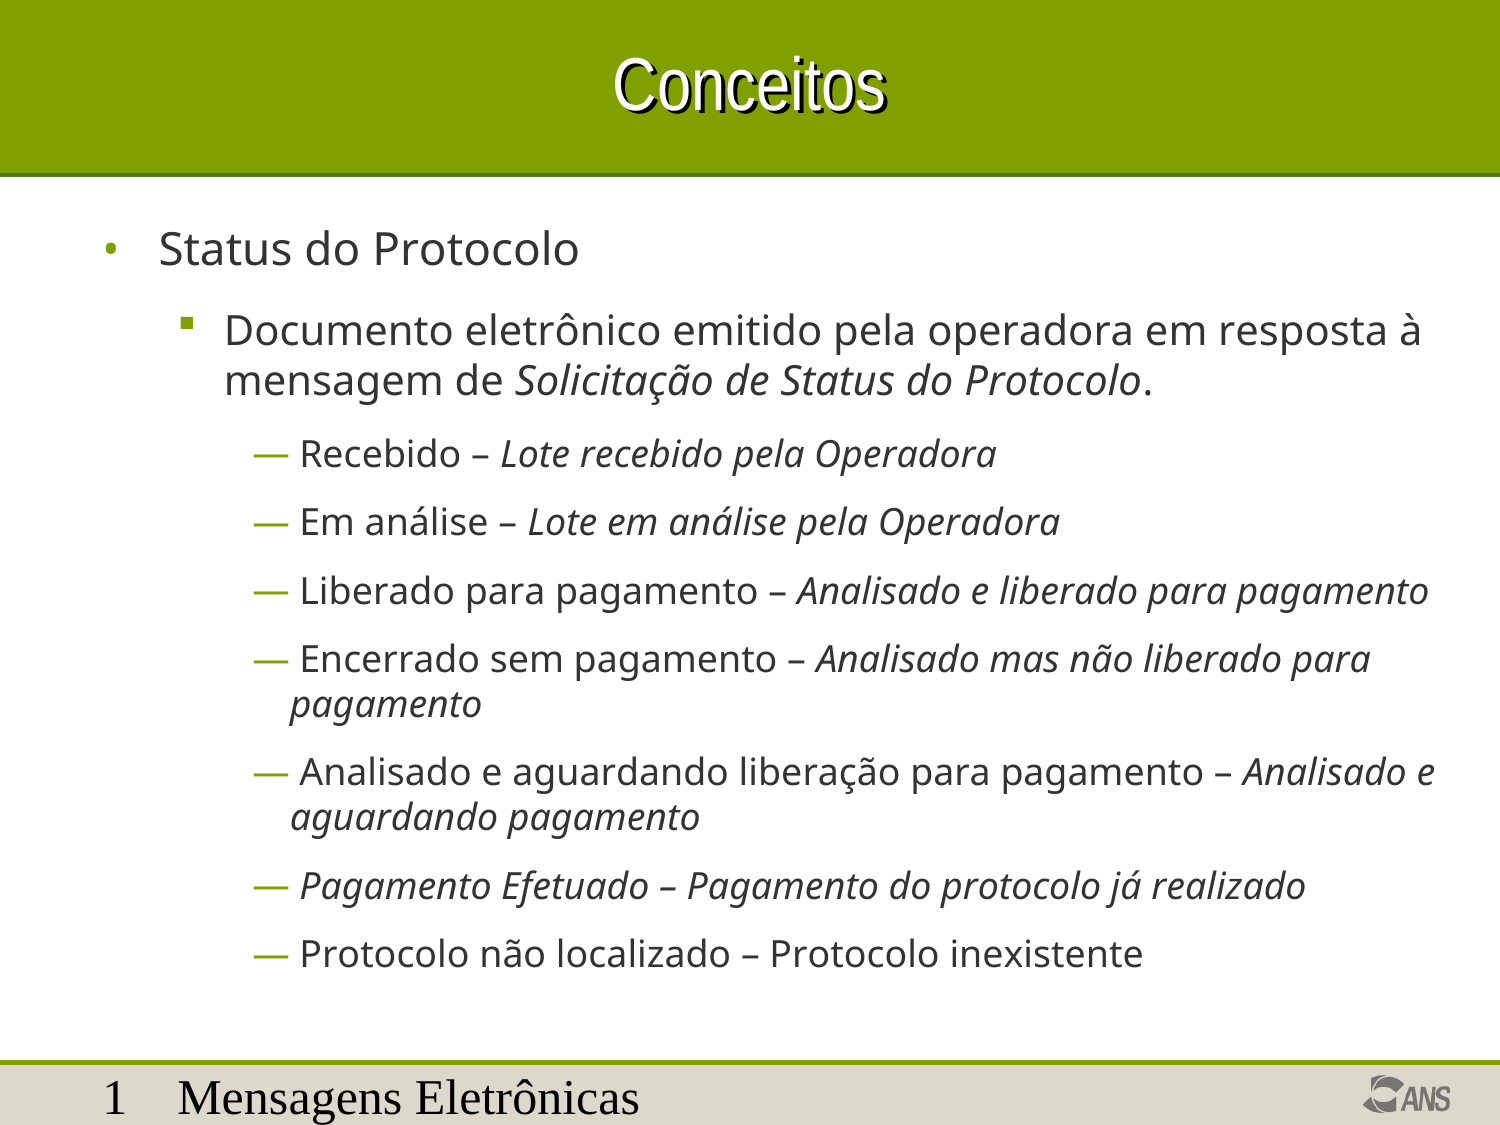

# Conceitos
Status do Protocolo
Documento eletrônico emitido pela operadora em resposta à mensagem de Solicitação de Status do Protocolo.
 Recebido – Lote recebido pela Operadora
 Em análise – Lote em análise pela Operadora
 Liberado para pagamento – Analisado e liberado para pagamento
 Encerrado sem pagamento – Analisado mas não liberado para pagamento
 Analisado e aguardando liberação para pagamento – Analisado e aguardando pagamento
 Pagamento Efetuado – Pagamento do protocolo já realizado
 Protocolo não localizado – Protocolo inexistente
15
Mensagens Eletrônicas